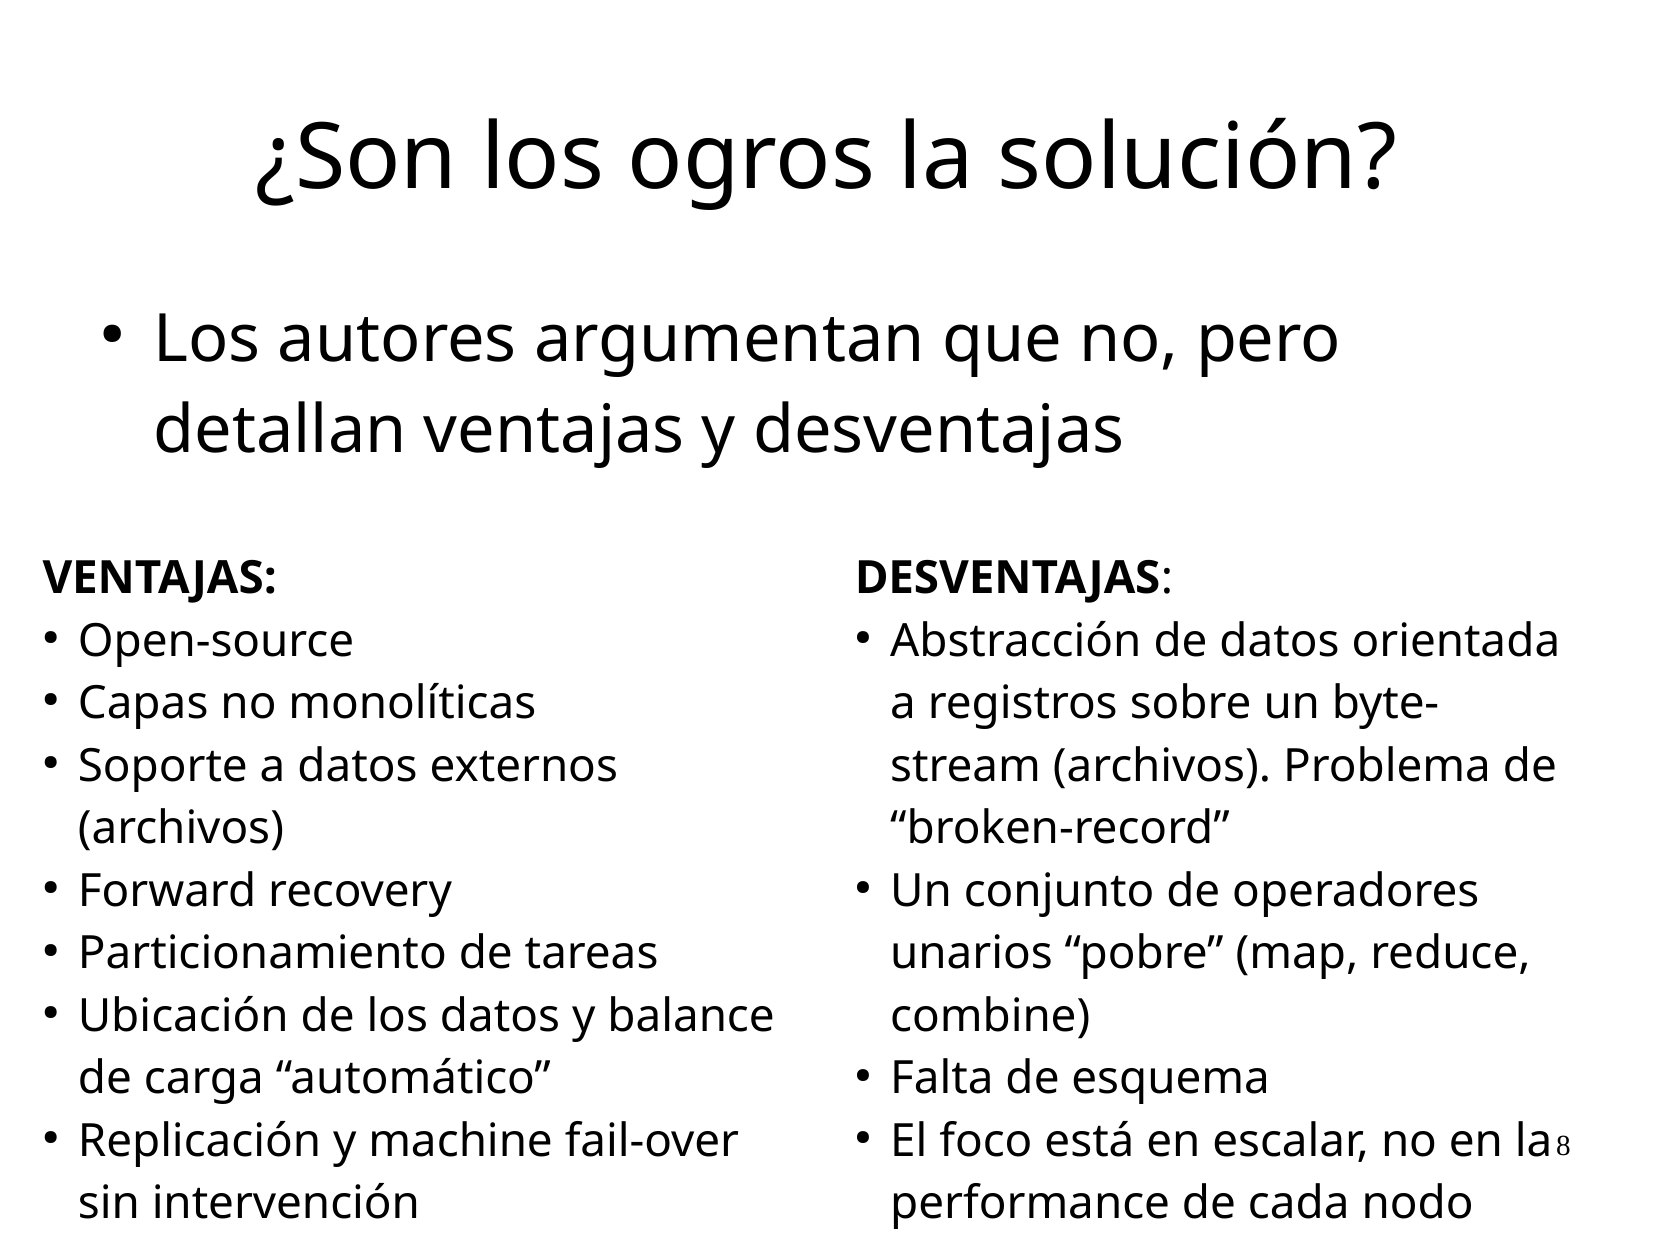

# ¿Son los ogros la solución?
Los autores argumentan que no, pero detallan ventajas y desventajas
VENTAJAS:
Open-source
Capas no monolíticas
Soporte a datos externos (archivos)
Forward recovery
Particionamiento de tareas
Ubicación de los datos y balance de carga “automático”
Replicación y machine fail-over sin intervención
DESVENTAJAS:
Abstracción de datos orientada a registros sobre un byte-stream (archivos). Problema de “broken-record”
Un conjunto de operadores unarios “pobre” (map, reduce, combine)
Falta de esquema
El foco está en escalar, no en la performance de cada nodo
8